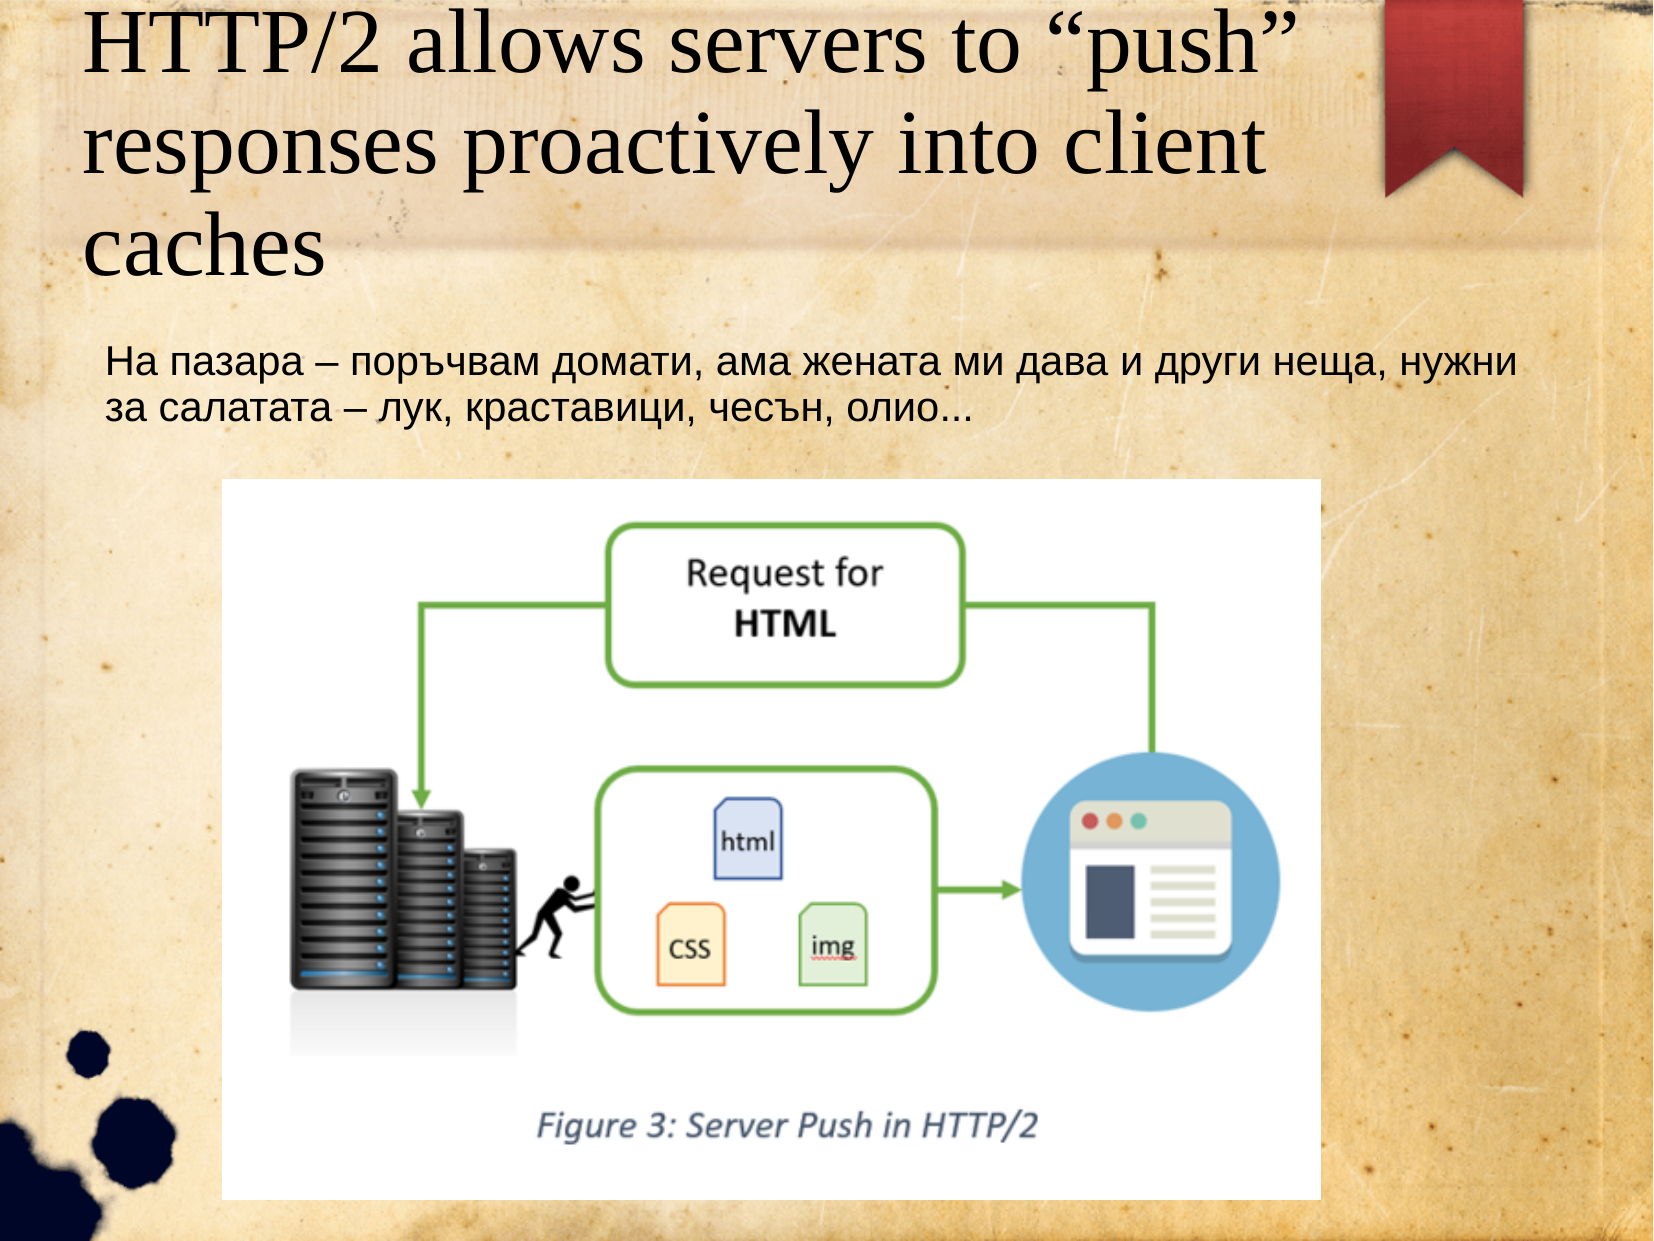

# HTTP/2 allows servers to “push” responses proactively into client caches
На пазара – поръчвам домати, ама жената ми дава и други неща, нужни за салатата – лук, краставици, чесън, олио...